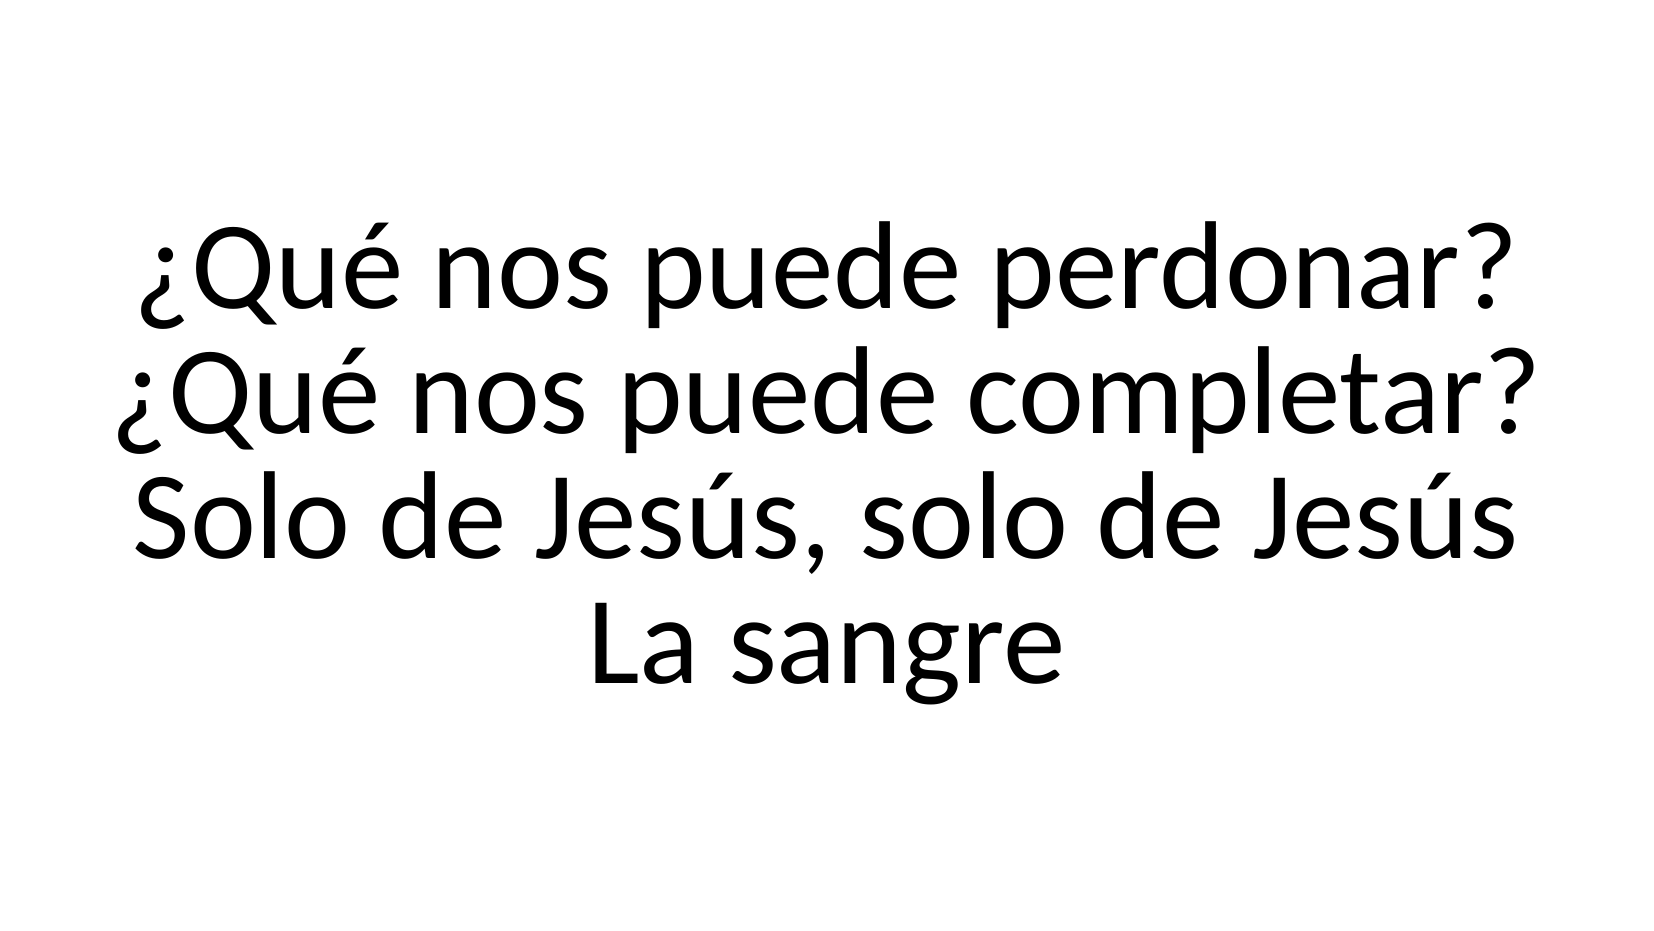

# ¿Qué nos puede perdonar? ¿Qué nos puede completar? Solo de Jesús, solo de Jesús La sangre